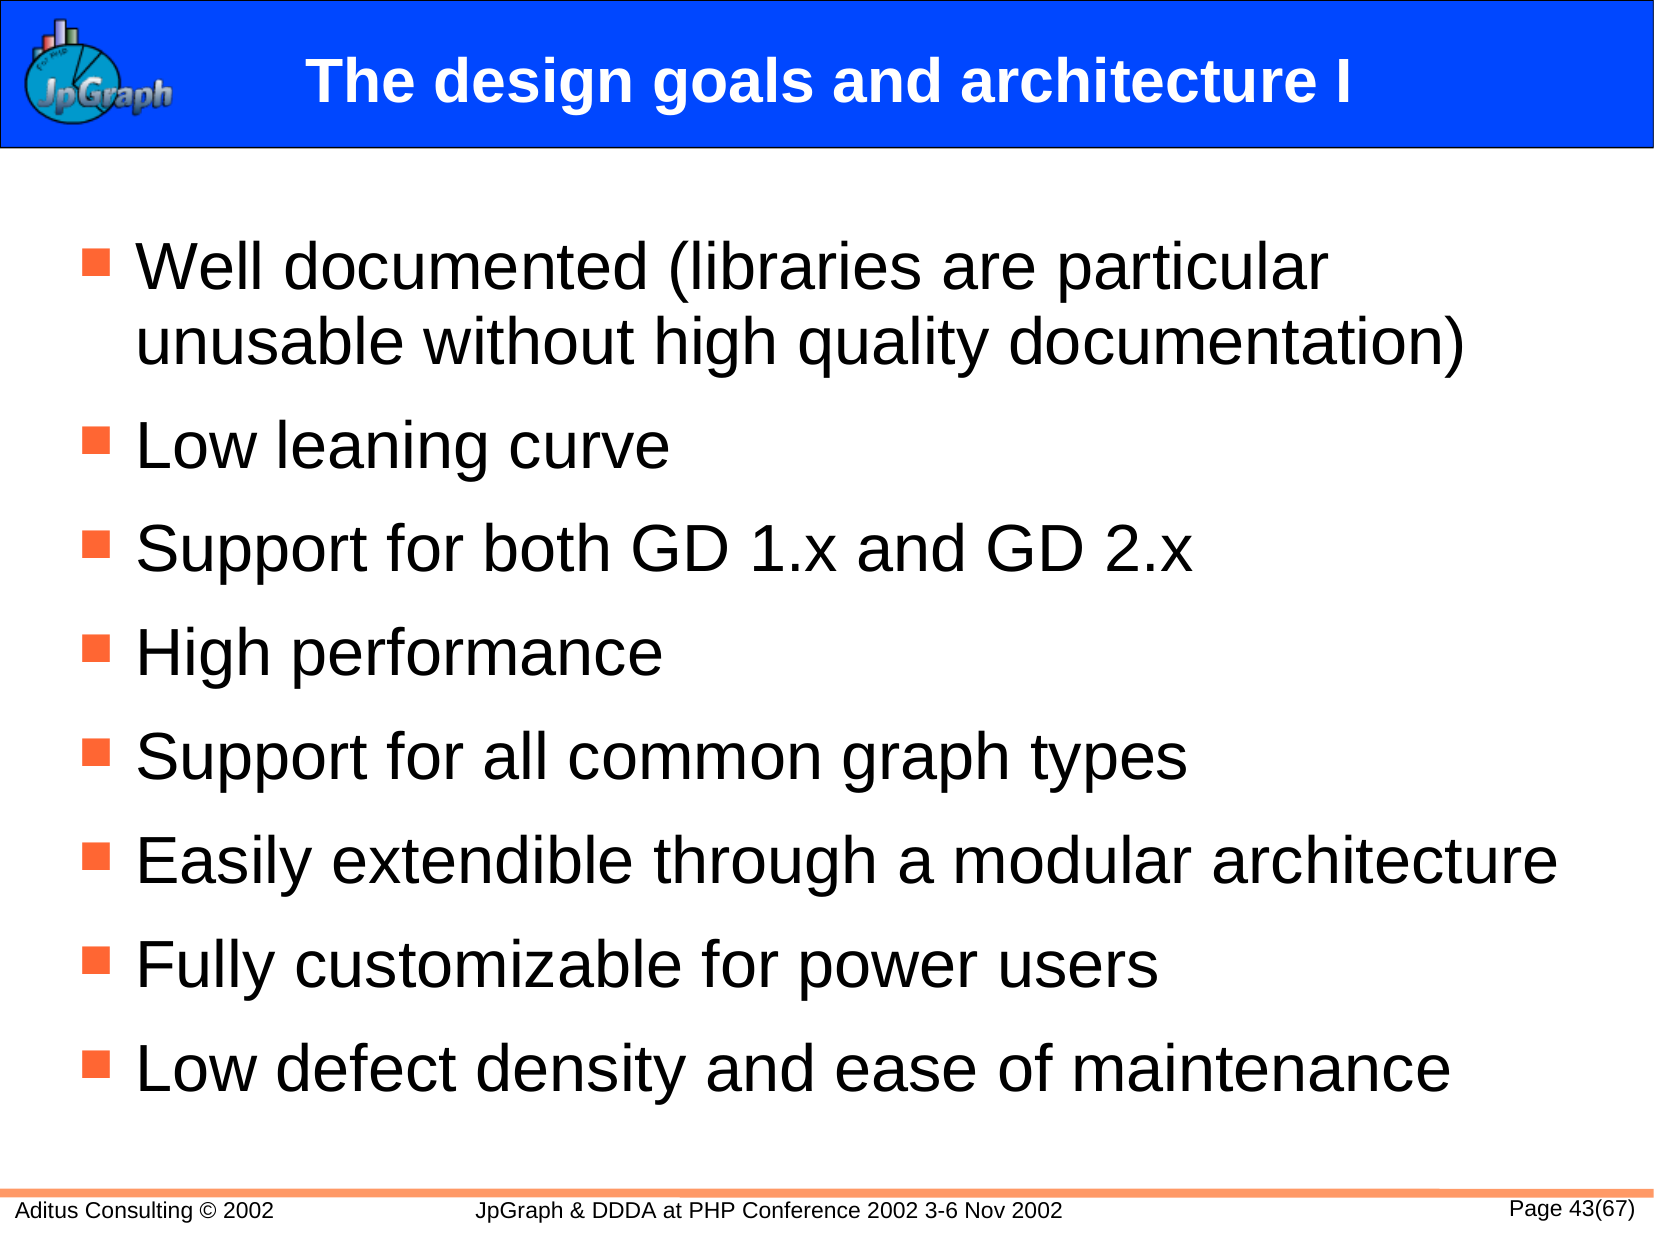

# The design goals and architecture I
Well documented (libraries are particular unusable without high quality documentation)
Low leaning curve
Support for both GD 1.x and GD 2.x
High performance
Support for all common graph types
Easily extendible through a modular architecture
Fully customizable for power users
Low defect density and ease of maintenance